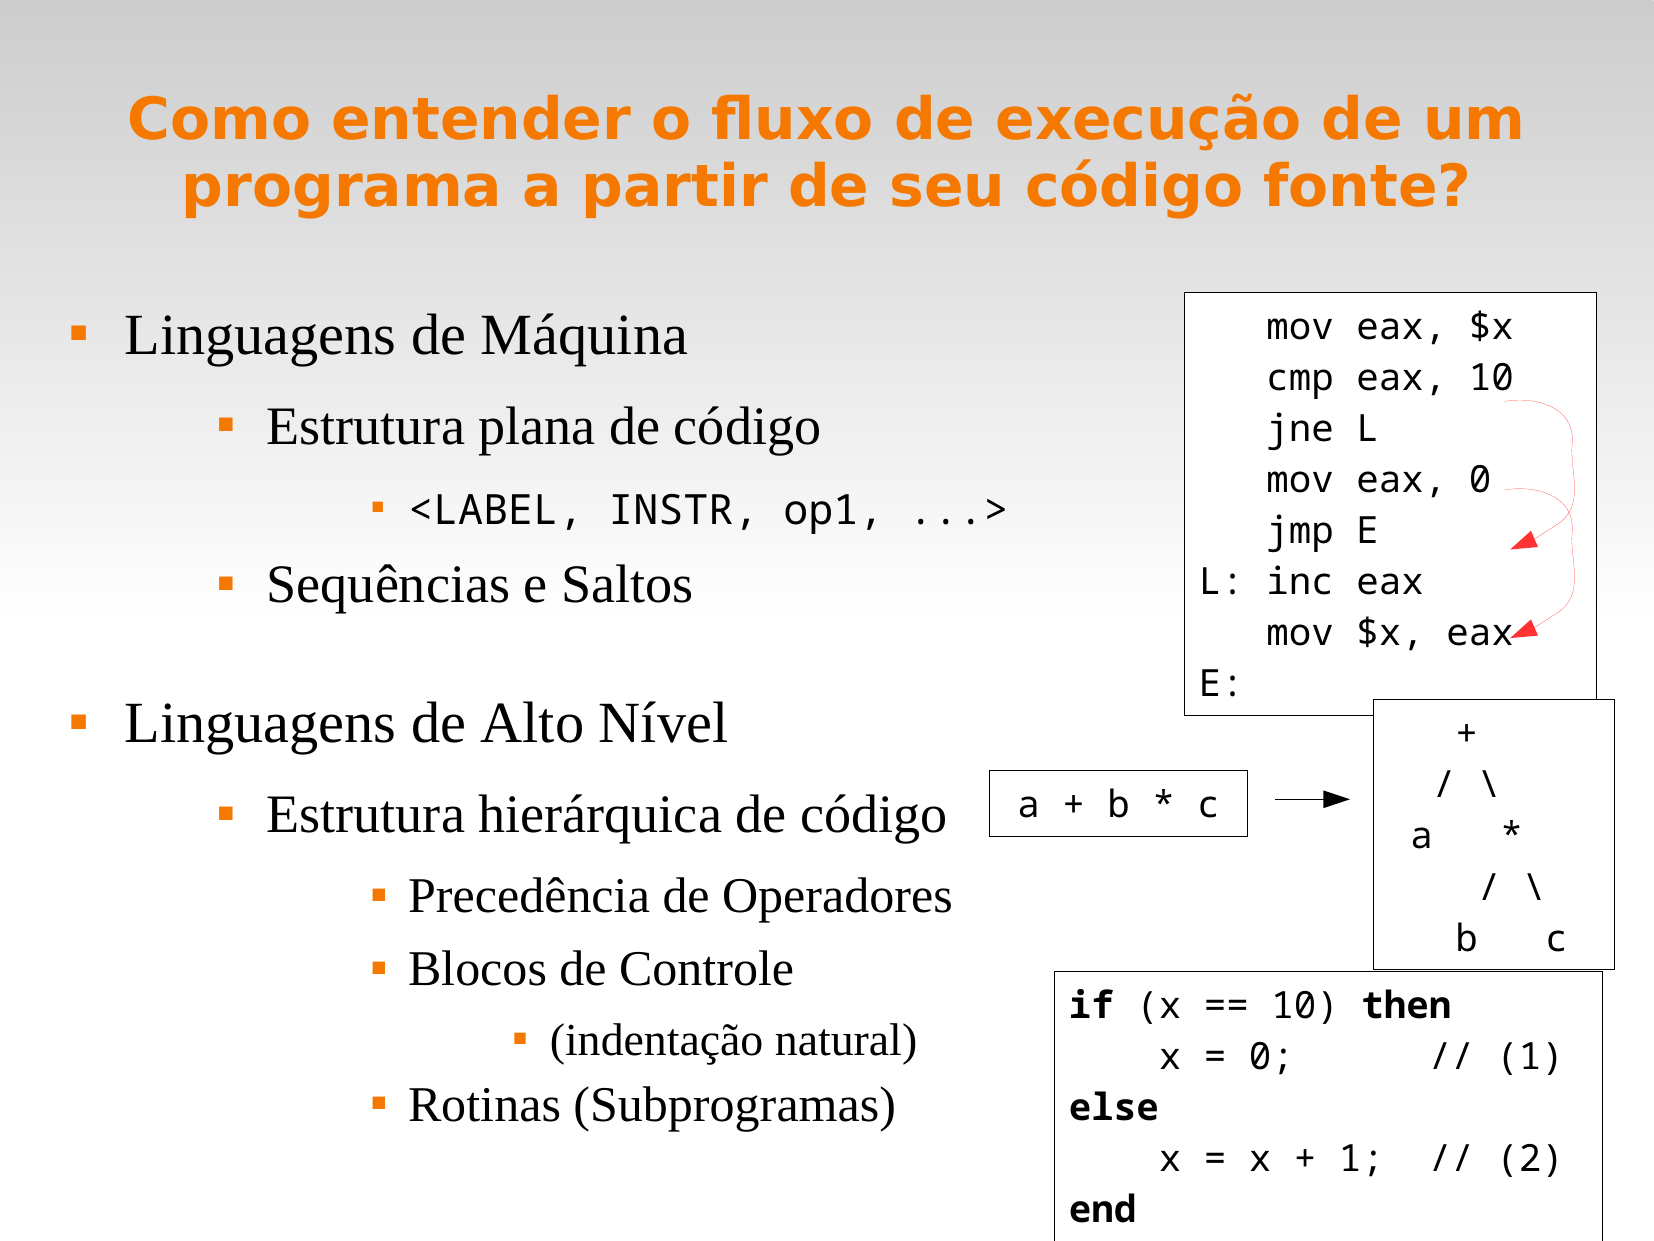

# Como entender o fluxo de execução de um programa a partir de seu código fonte?
 mov eax, $x
 cmp eax, 10
 jne L
 mov eax, 0
 jmp E
L: inc eax
 mov $x, eax
E:
Linguagens de Máquina
Estrutura plana de código
<LABEL, INSTR, op1, ...>
Sequências e Saltos
Linguagens de Alto Nível
Estrutura hierárquica de código
Precedência de Operadores
Blocos de Controle
(indentação natural)
Rotinas (Subprogramas)
 +
 / \
 a *
 / \
 b c
a + b * c
if (x == 10) then
 x = 0; // (1)
else
 x = x + 1; // (2)
end